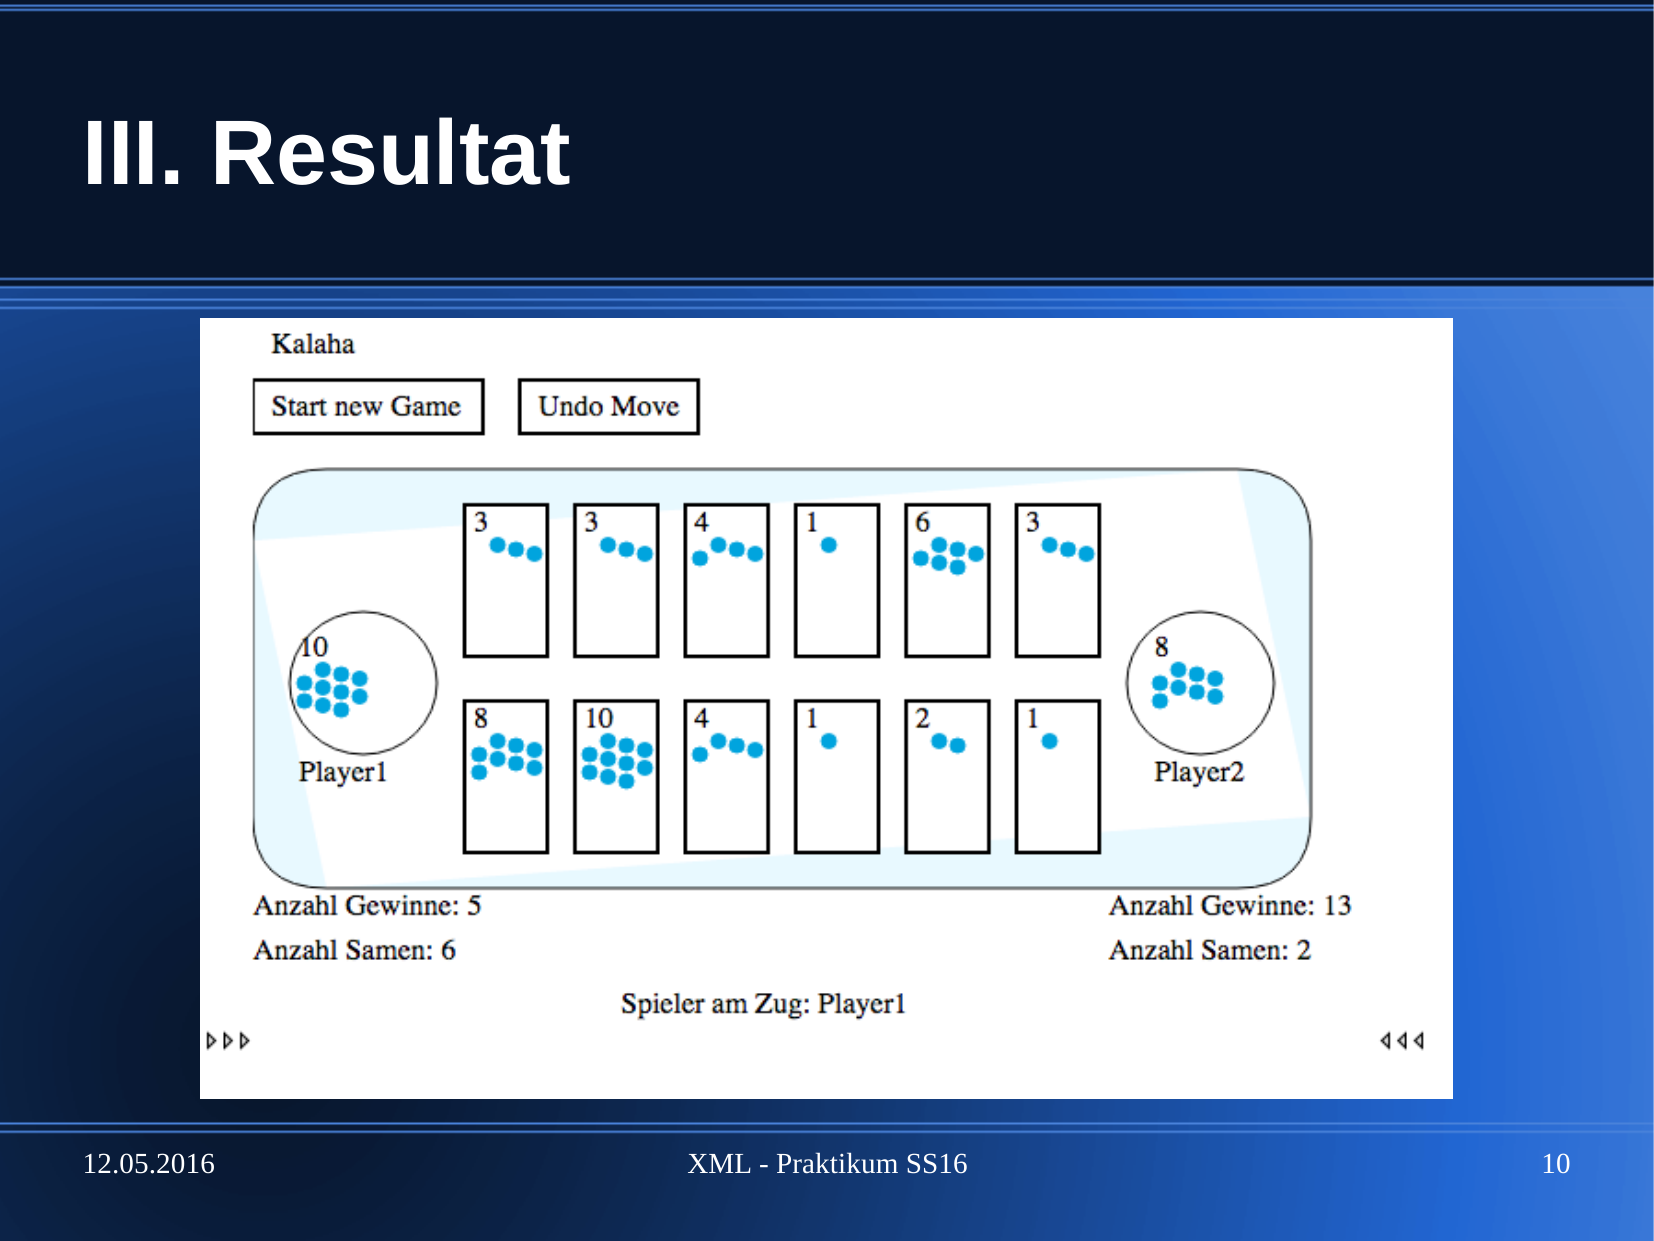

# III. Resultat
12.05.2016
XML - Praktikum SS16
10